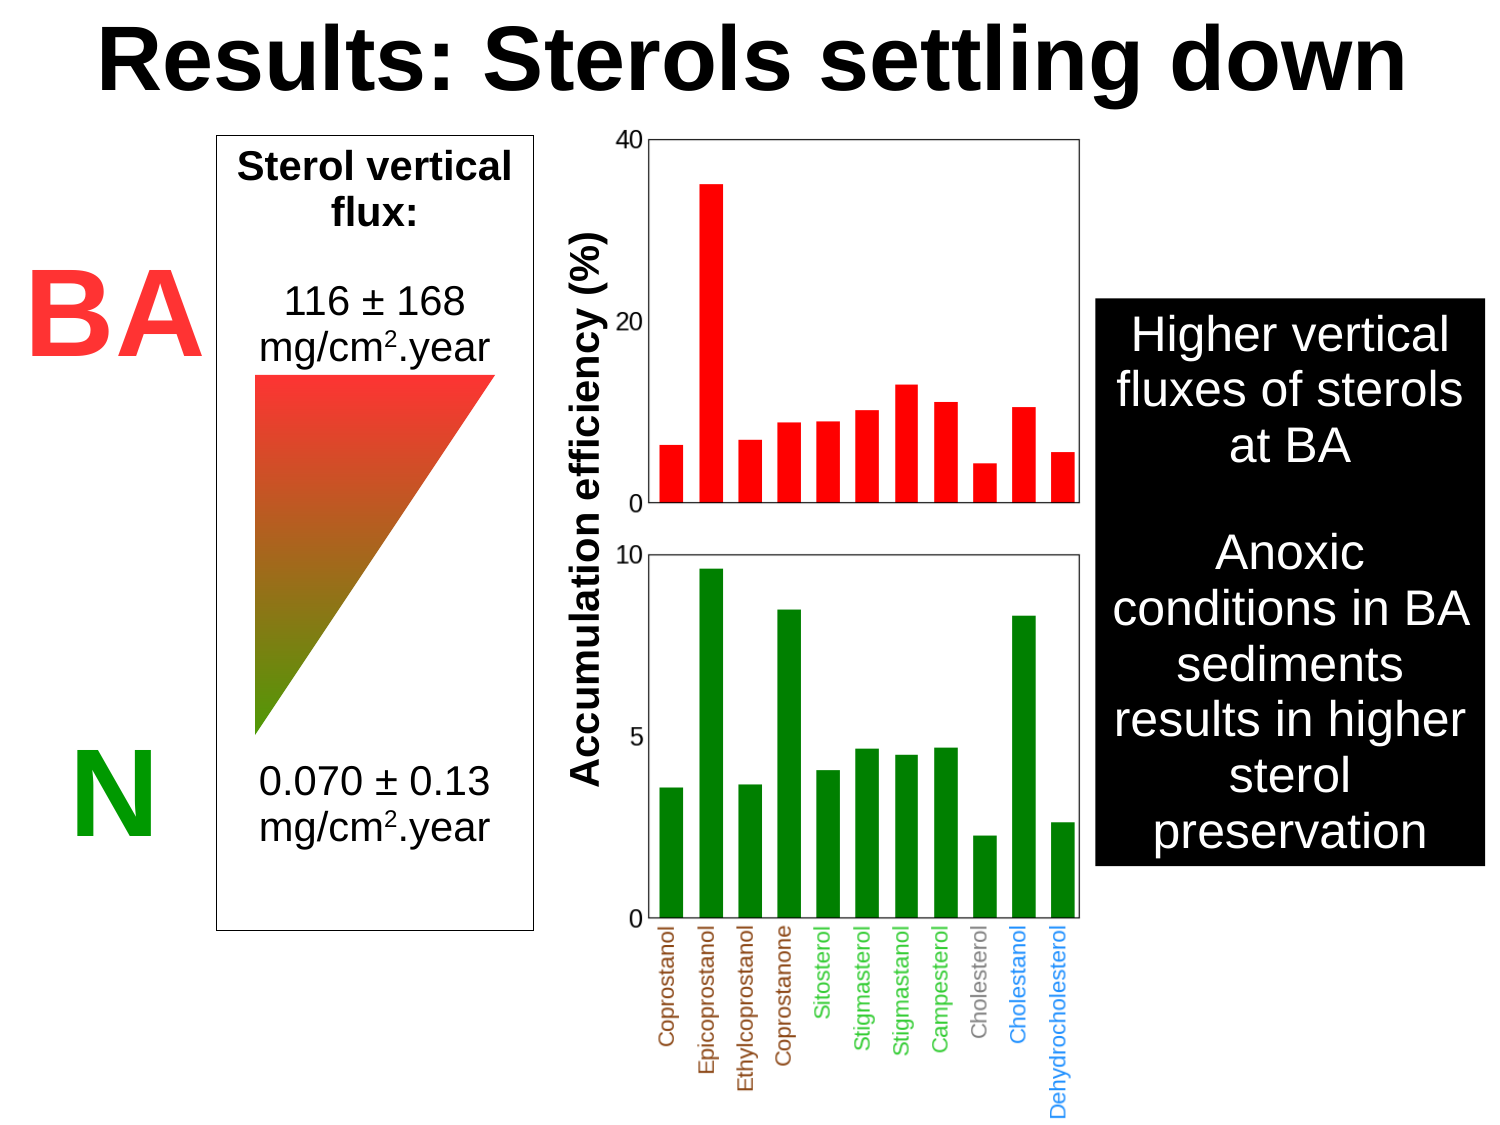

Results: Sterols settling down
Sterol vertical flux:
BA
116 ± 168
mg/cm2.year
Higher vertical fluxes of sterols at BA
Anoxic conditions in BA sediments results in higher sterol preservation
Accumulation efficiency (%)
N
0.070 ± 0.13
mg/cm2.year